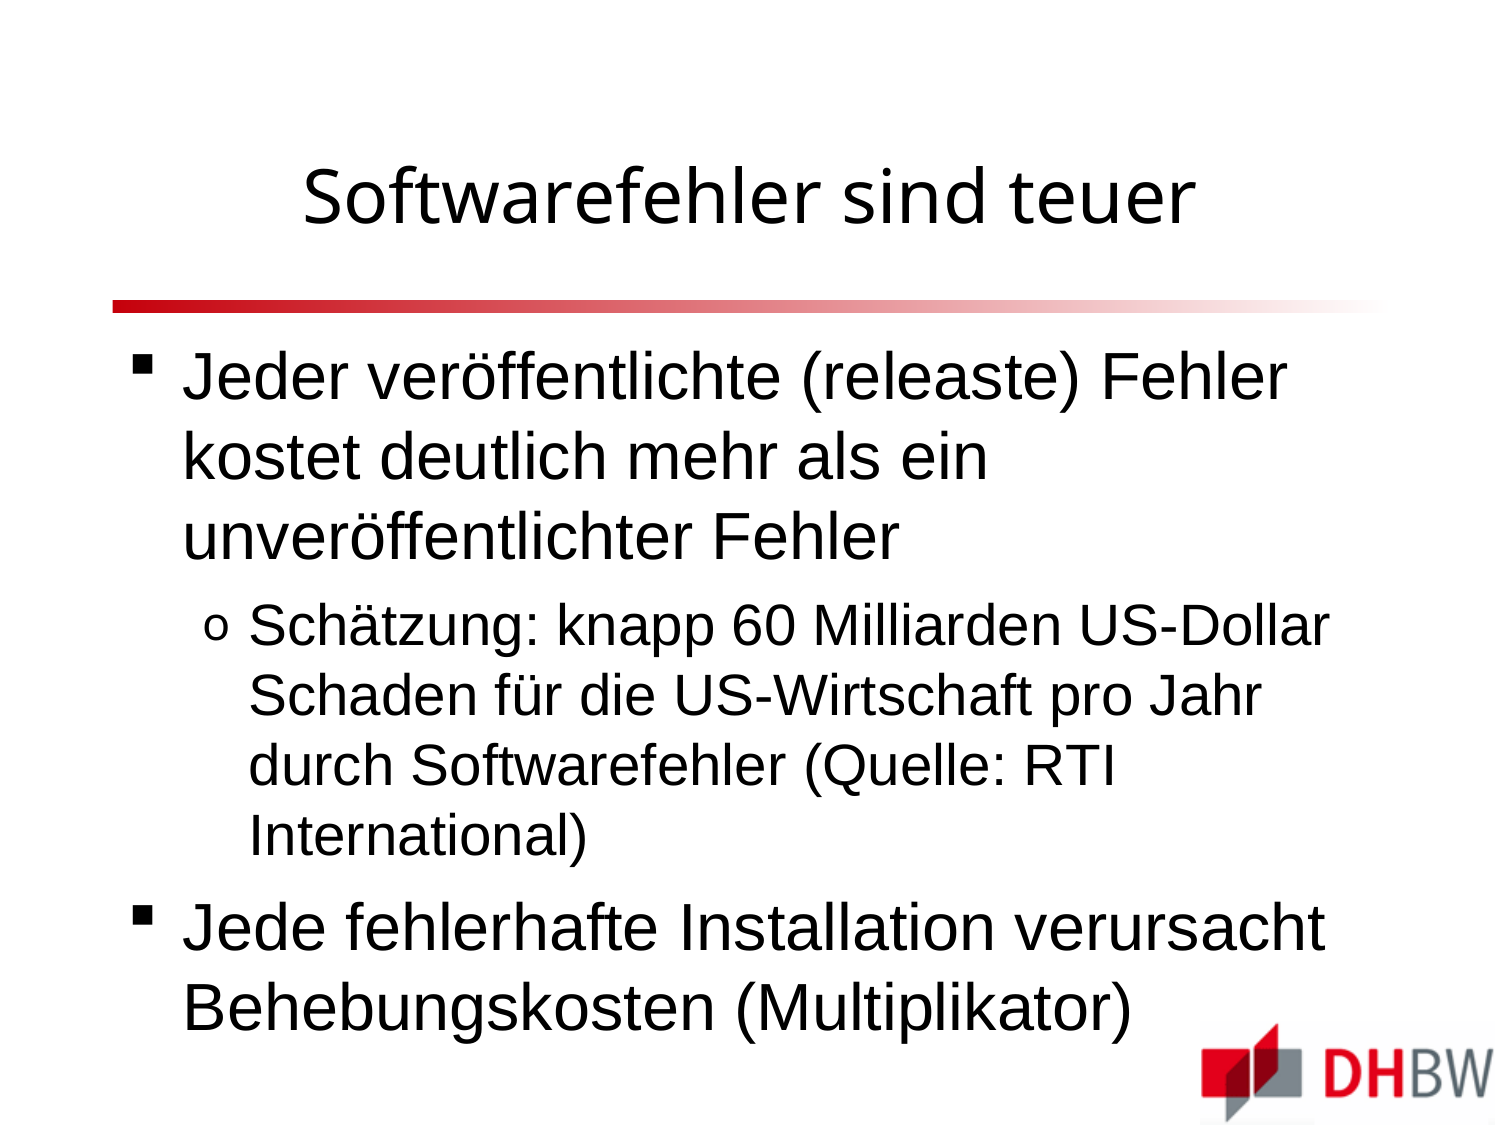

# Softwarefehler sind teuer
Jeder veröffentlichte (releaste) Fehler kostet deutlich mehr als ein unveröffentlichter Fehler
Schätzung: knapp 60 Milliarden US-Dollar Schaden für die US-Wirtschaft pro Jahr durch Softwarefehler (Quelle: RTI International)
Jede fehlerhafte Installation verursacht Behebungskosten (Multiplikator)